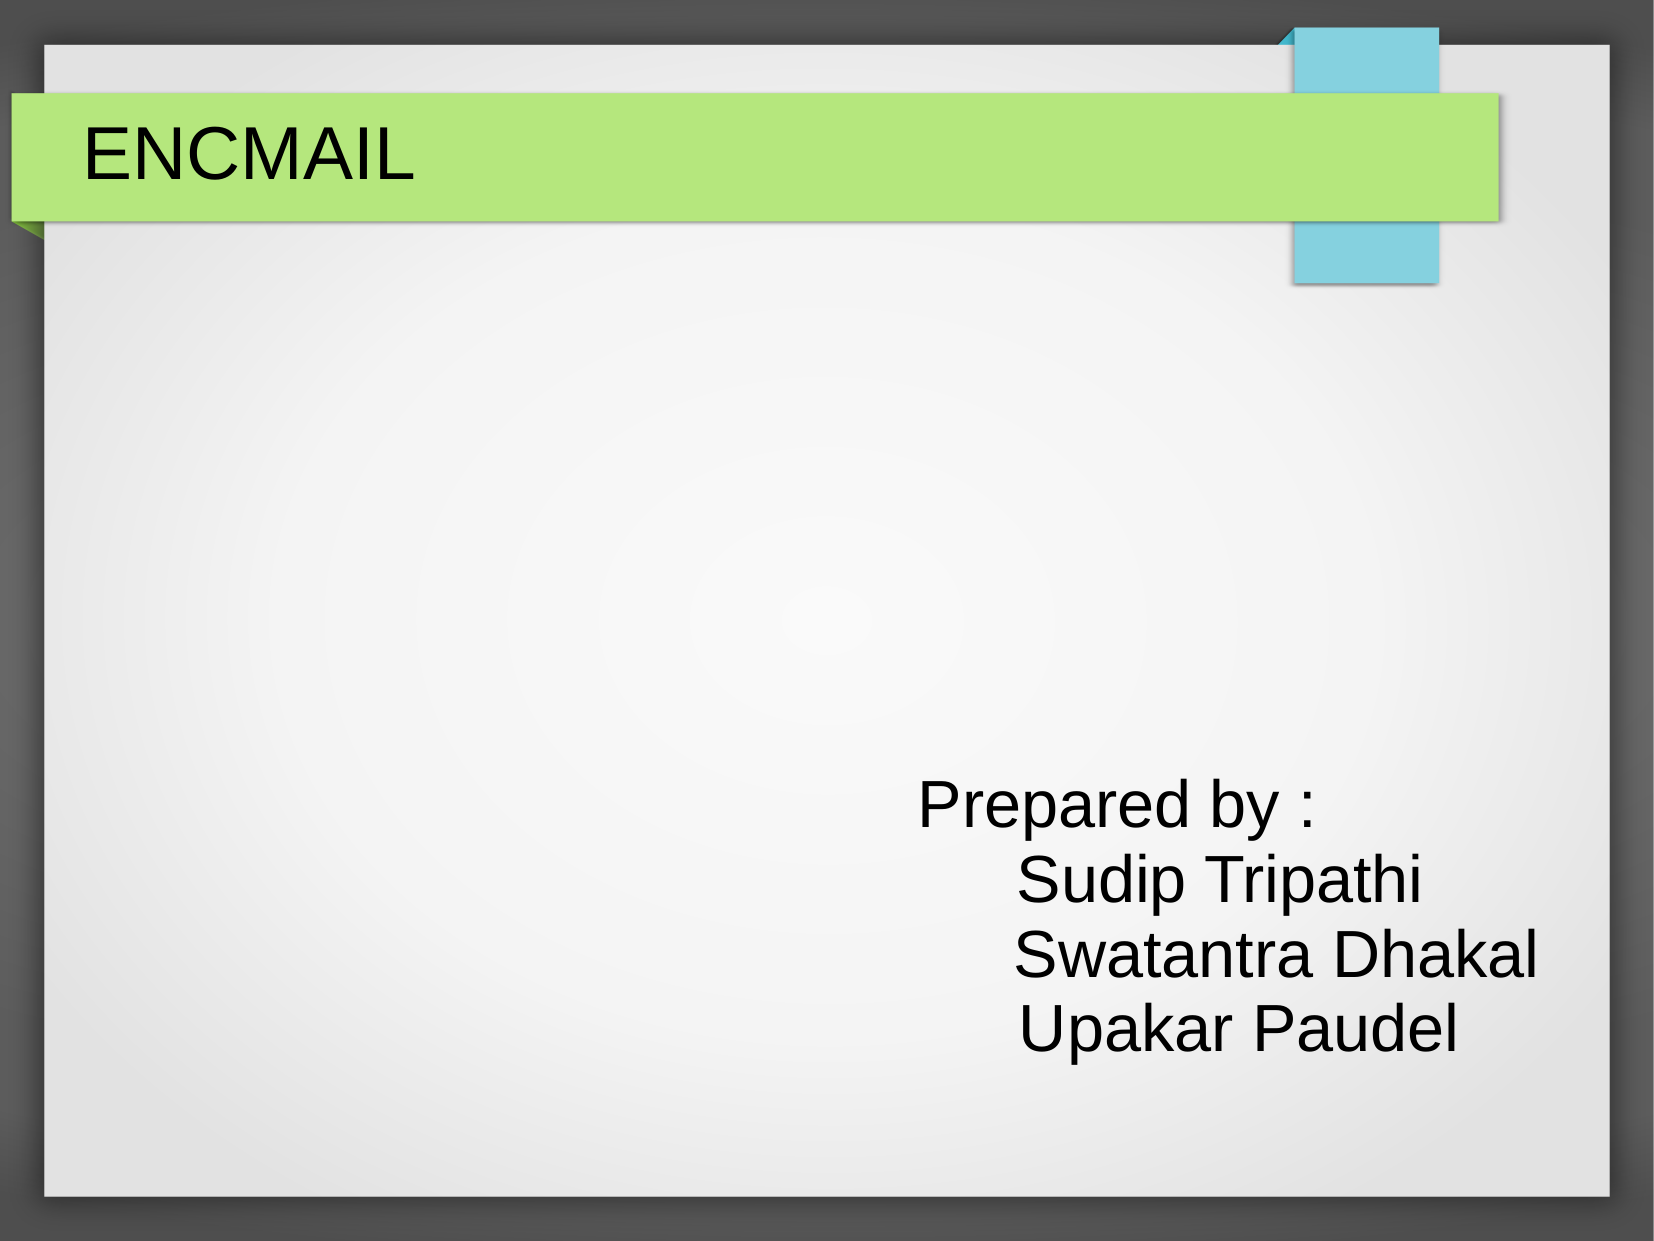

# ENCMAIL
								Prepared by :
										 Sudip Tripathi
												Swatantra Dhakal
											Upakar Paudel